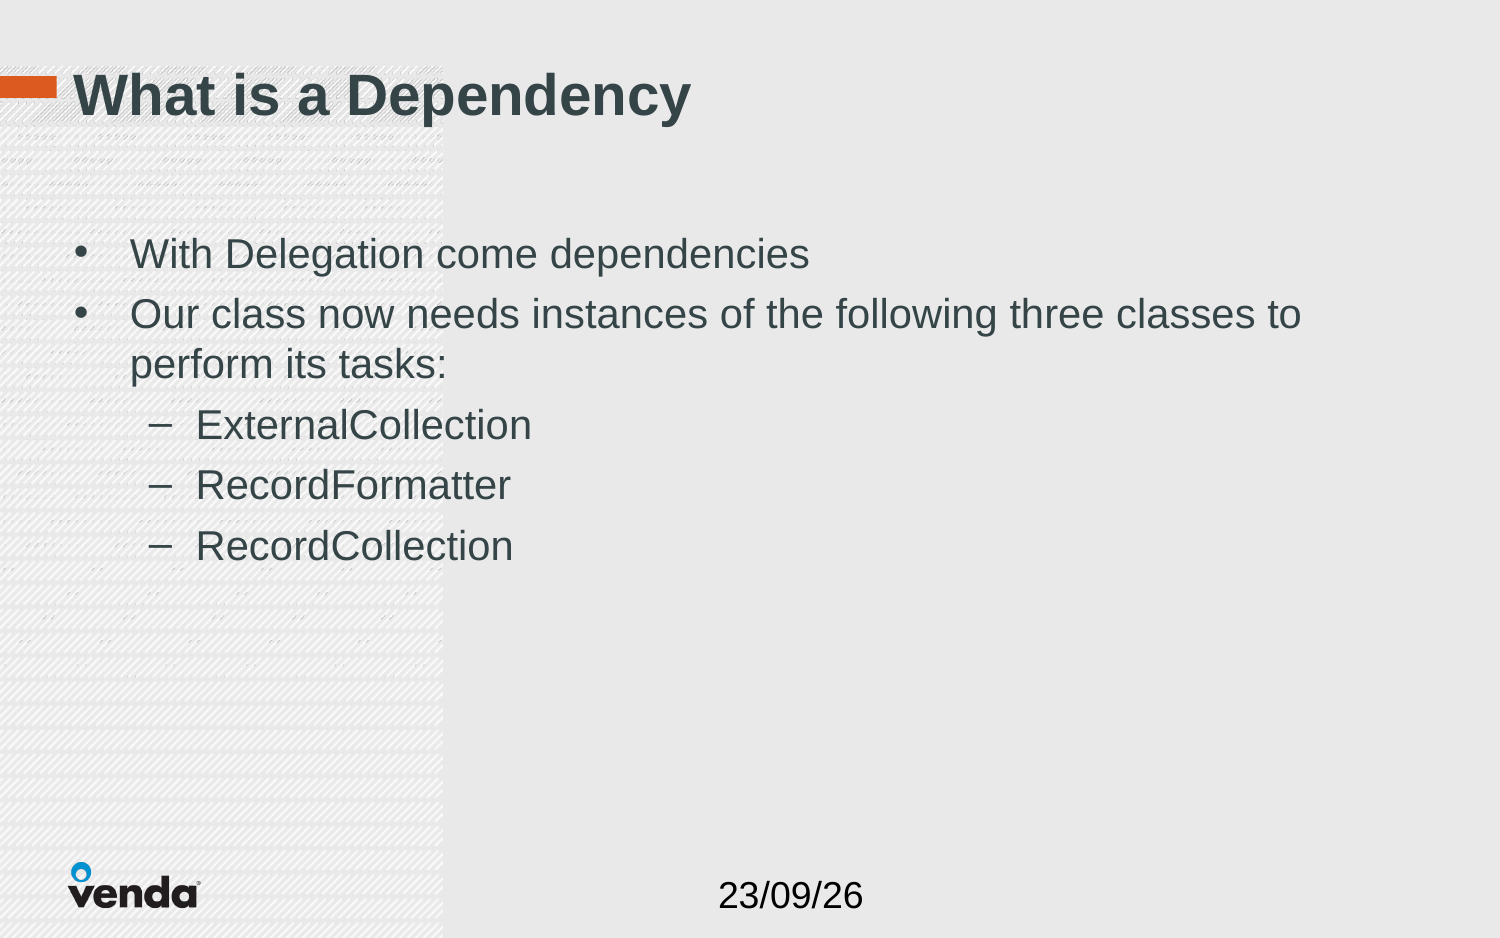

# What is a Dependency
With Delegation come dependencies
Our class now needs instances of the following three classes to perform its tasks:
ExternalCollection
RecordFormatter
RecordCollection